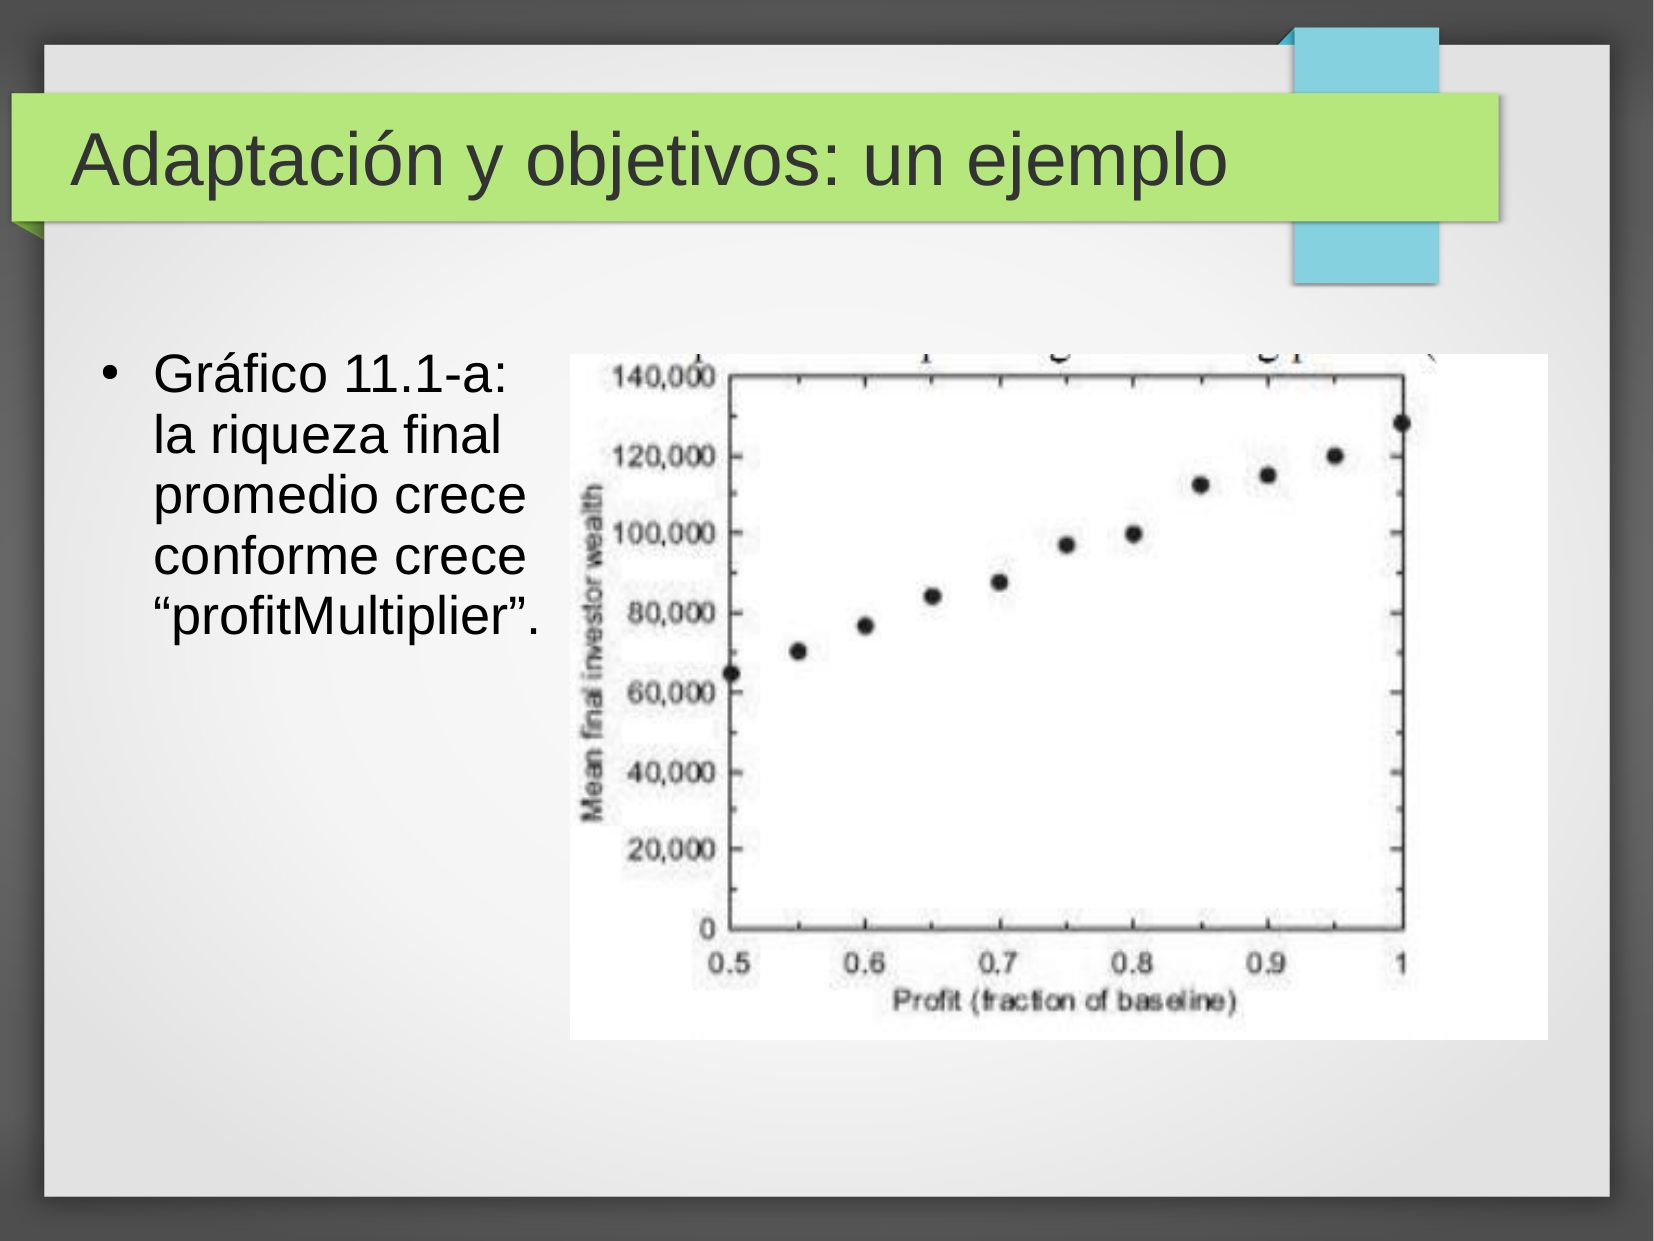

# Adaptación y objetivos: un ejemplo
Gráfico 11.1-a: la riqueza final promedio crece conforme crece “profitMultiplier”.